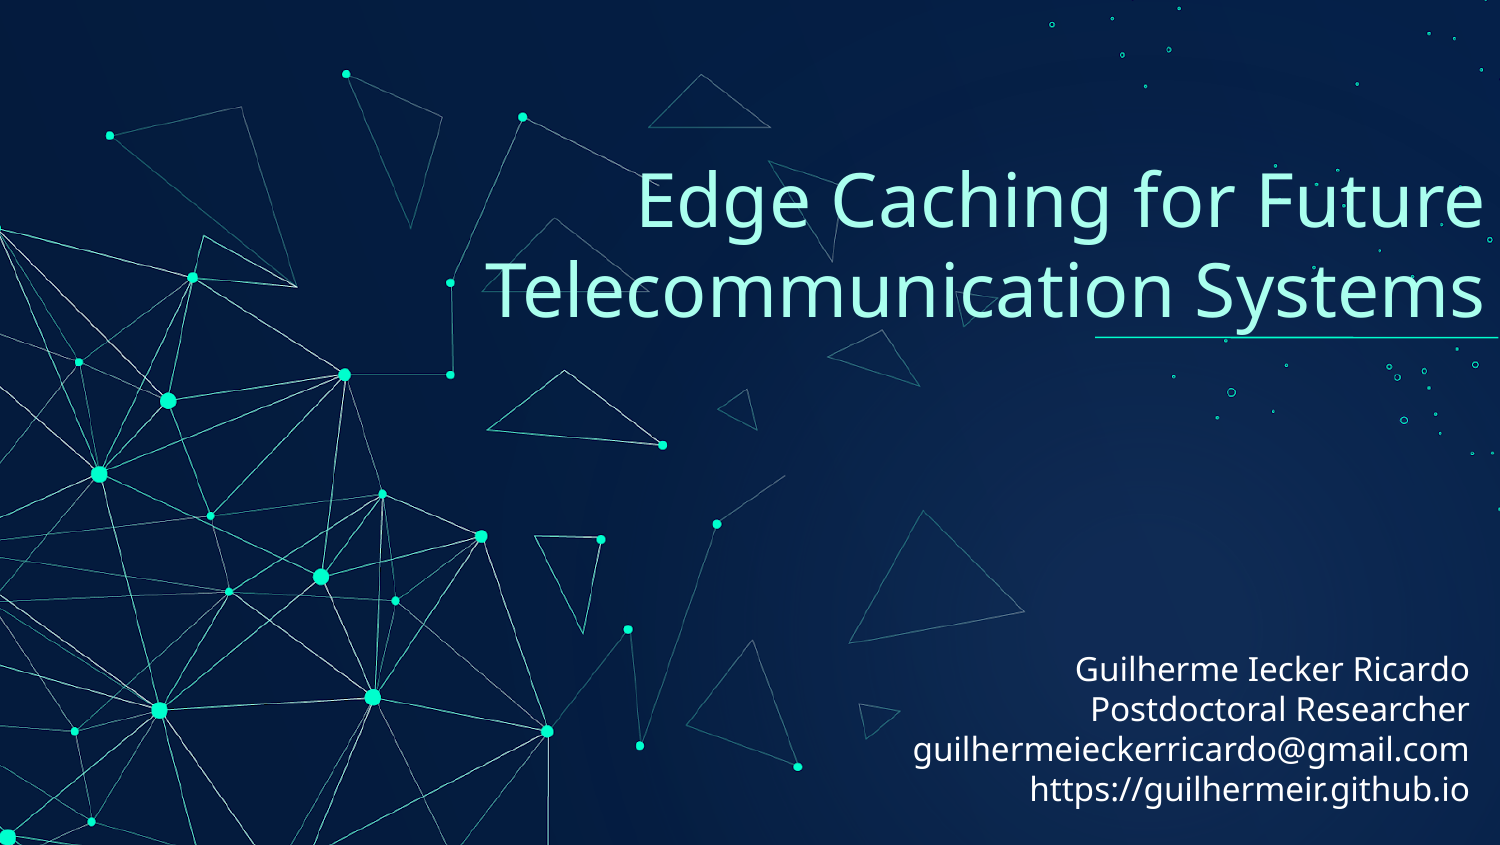

# Edge Caching for Future Telecommunication Systems
Guilherme Iecker Ricardo
Postdoctoral Researcher
guilhermeieckerricardo@gmail.com
https://guilhermeir.github.io